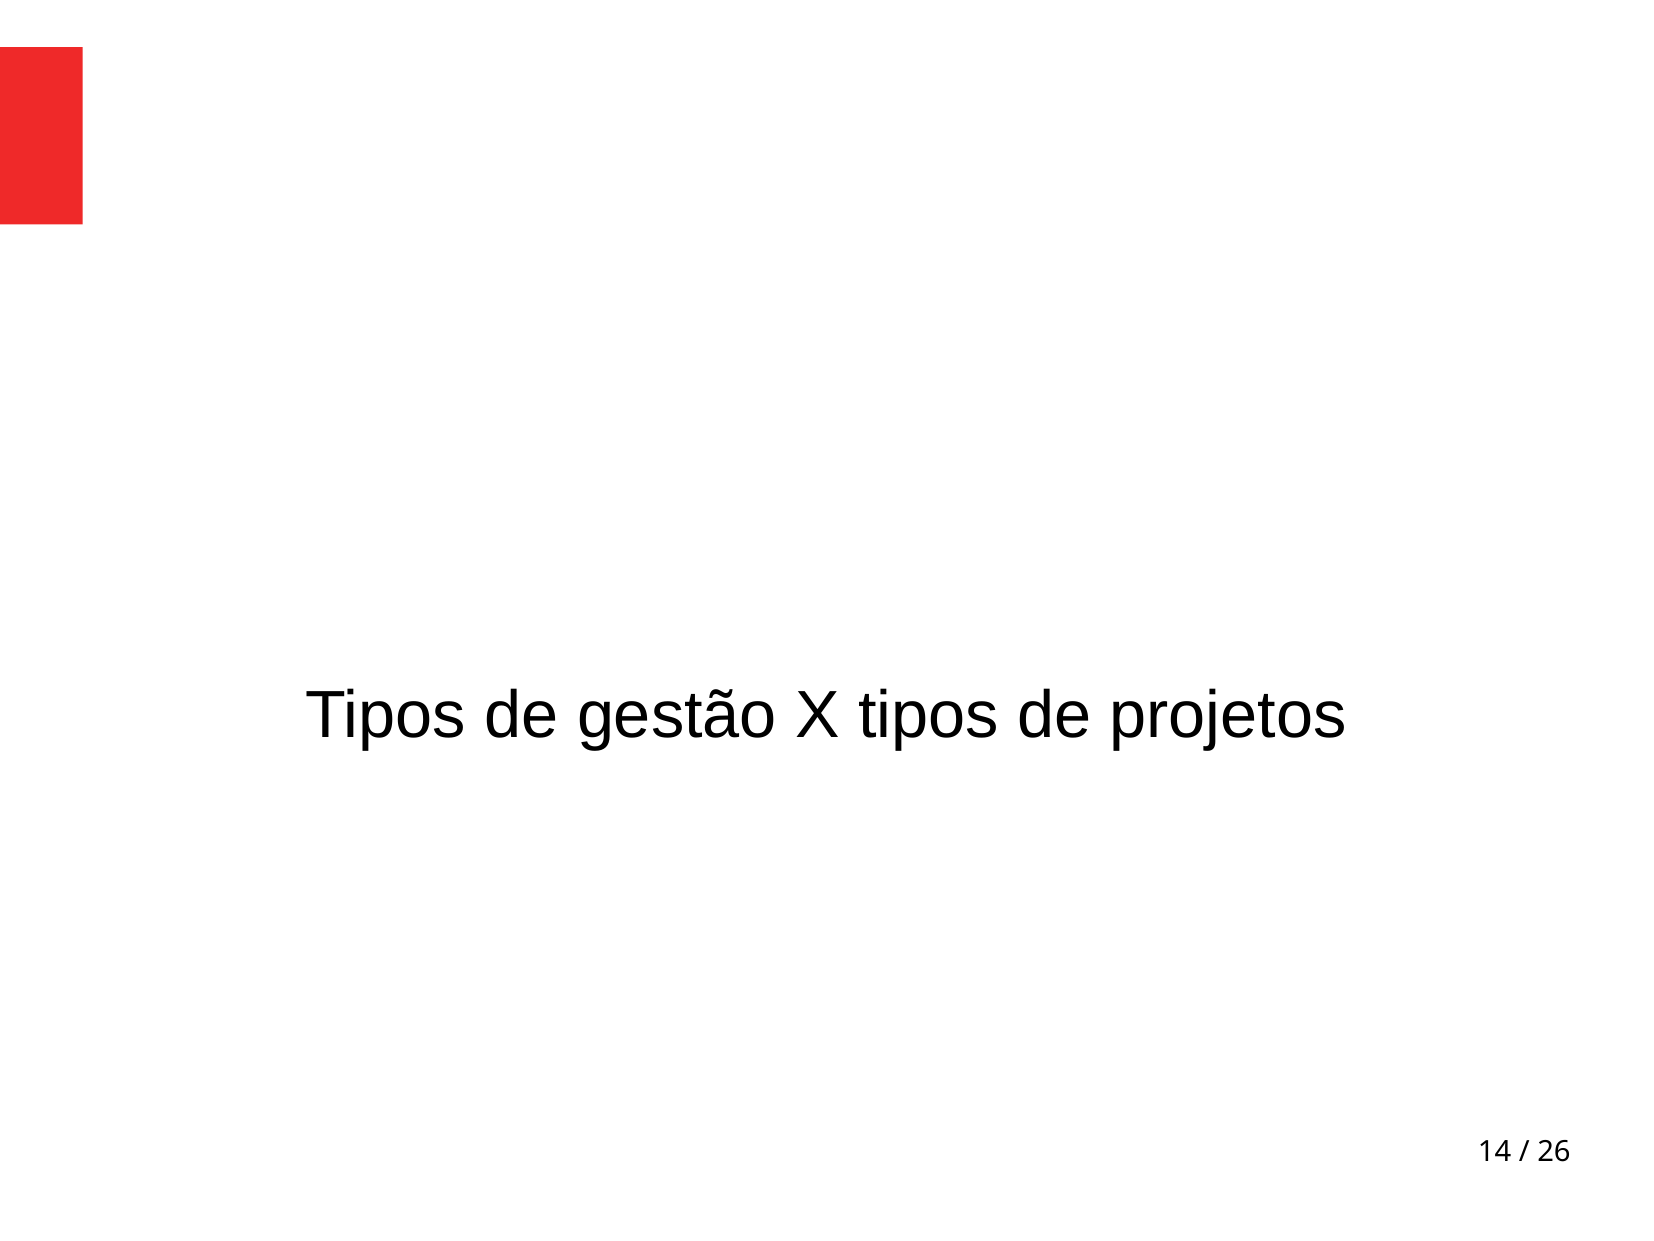

#
Tipos de gestão X tipos de projetos
14